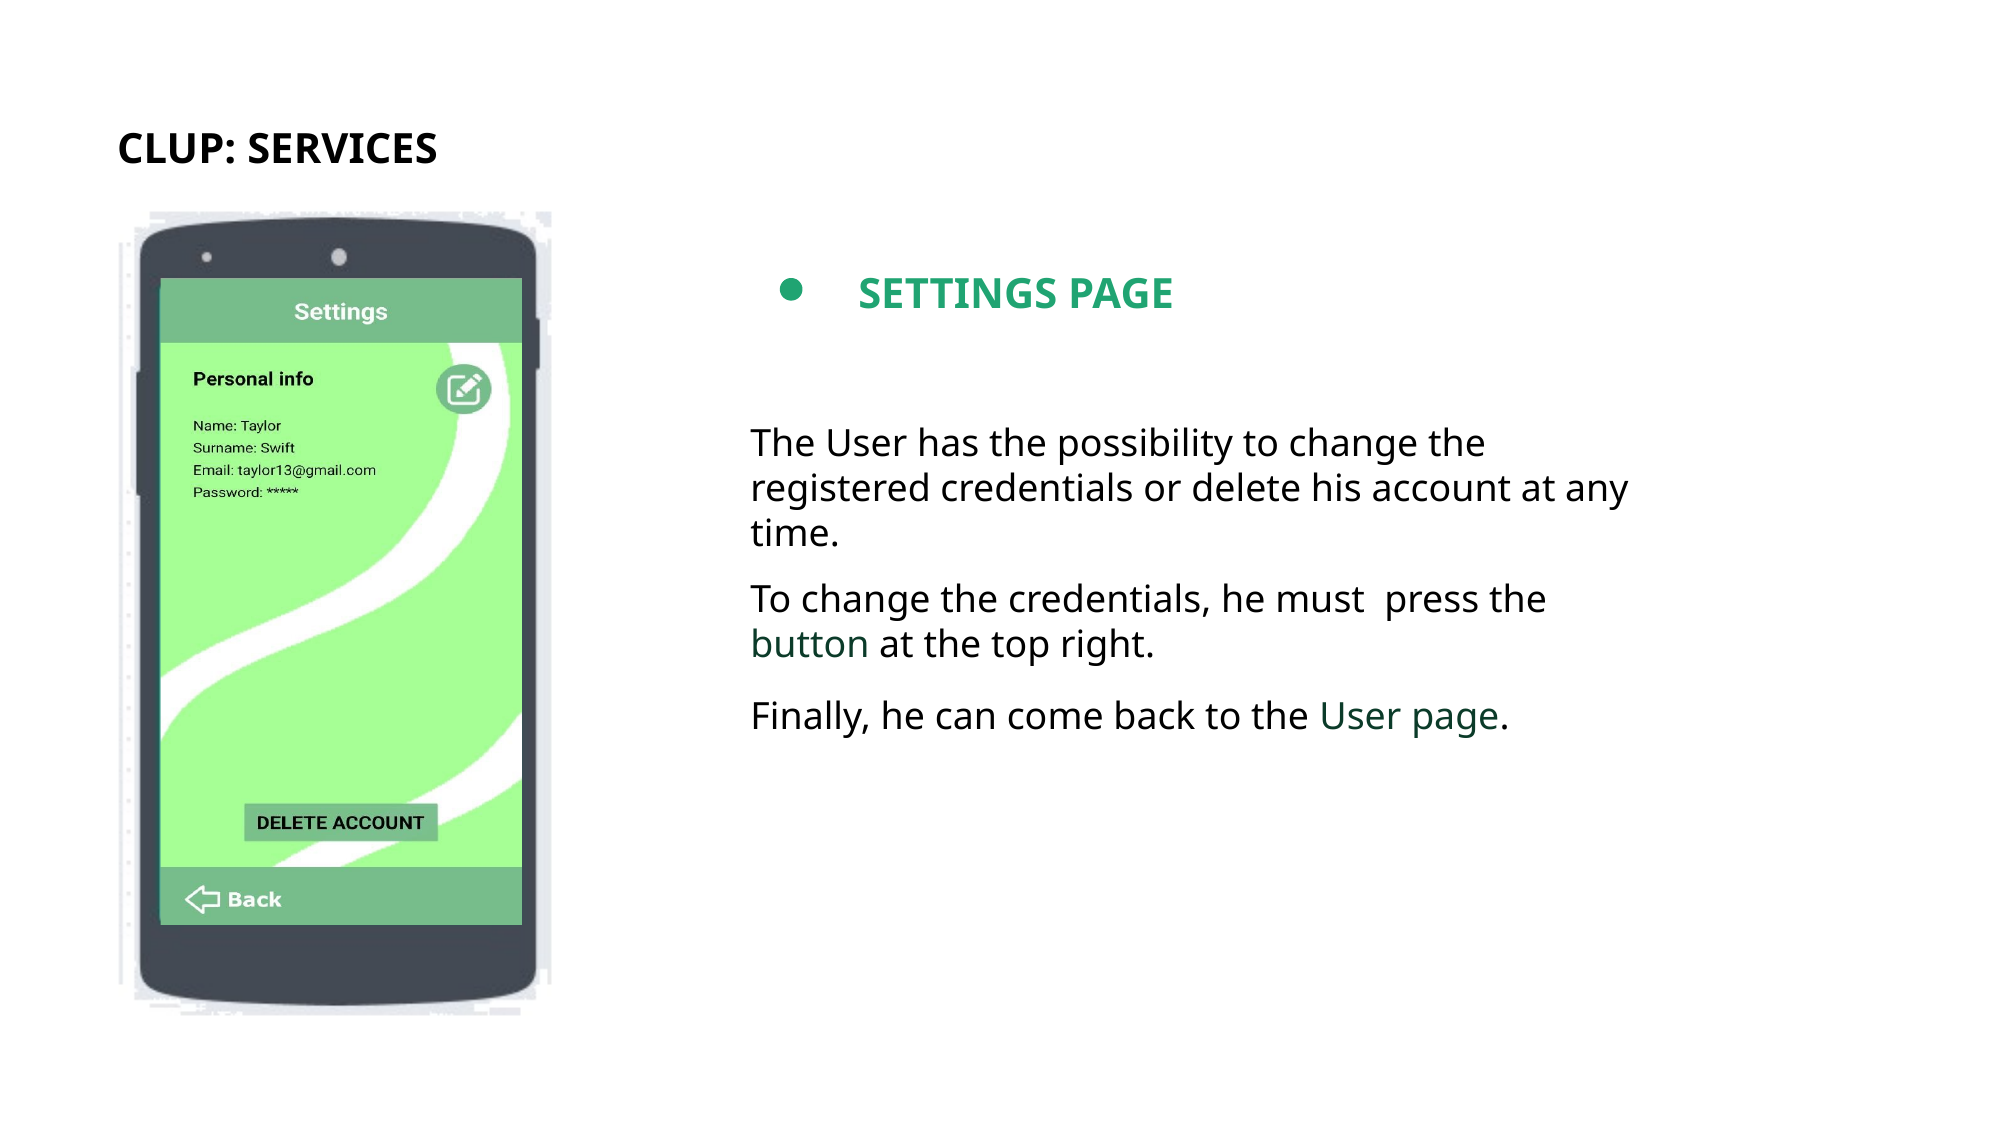

# CLUP: SERVICES
SETTINGS PAGE
The User has the possibility to change the registered credentials or delete his account at any time.
To change the credentials, he must press the button at the top right.
Finally, he can come back to the User page.